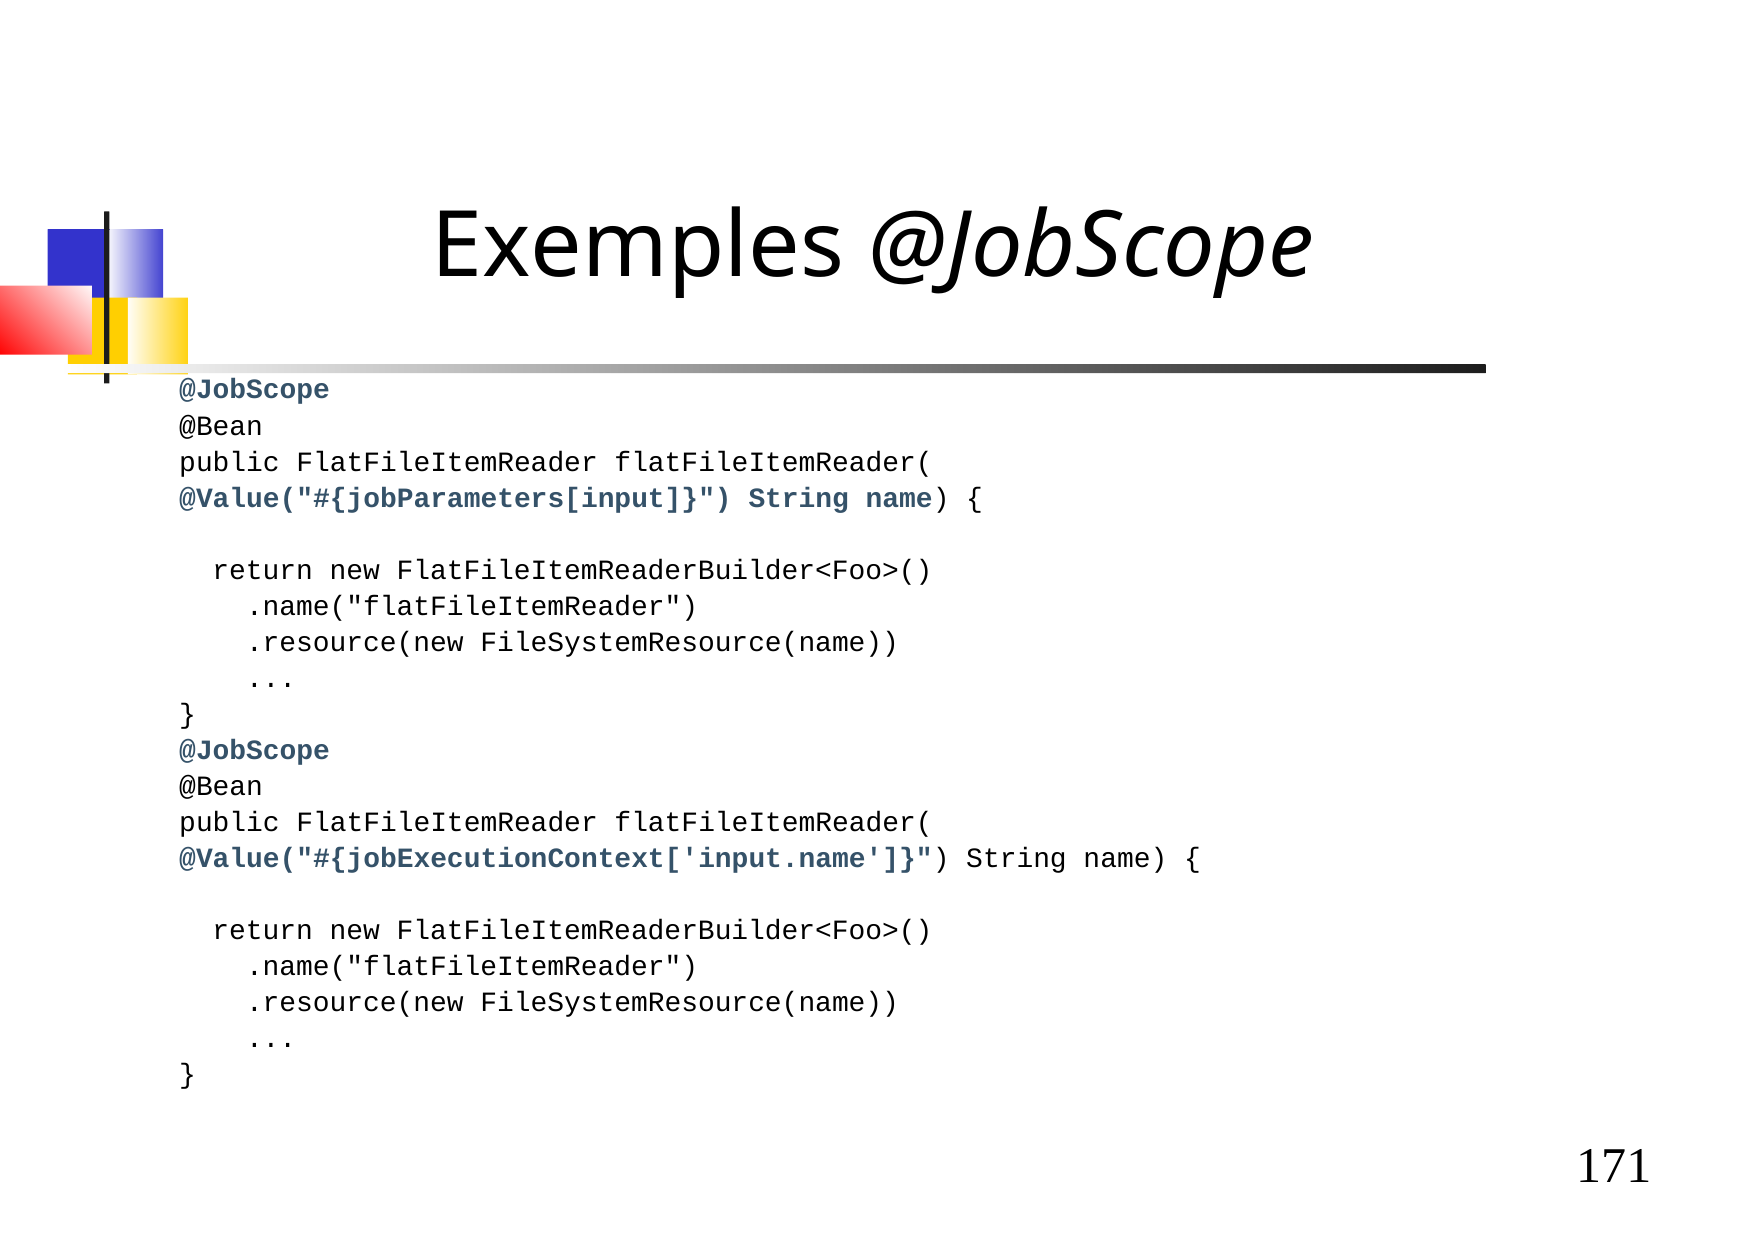

# Exemples @JobScope
@JobScope
@Bean
public FlatFileItemReader flatFileItemReader(
@Value("#{jobParameters[input]}") String name) {
 return new FlatFileItemReaderBuilder<Foo>()
 .name("flatFileItemReader")
 .resource(new FileSystemResource(name))
 ...
}
@JobScope
@Bean
public FlatFileItemReader flatFileItemReader(
@Value("#{jobExecutionContext['input.name']}") String name) {
 return new FlatFileItemReaderBuilder<Foo>()
 .name("flatFileItemReader")
 .resource(new FileSystemResource(name))
 ...
}